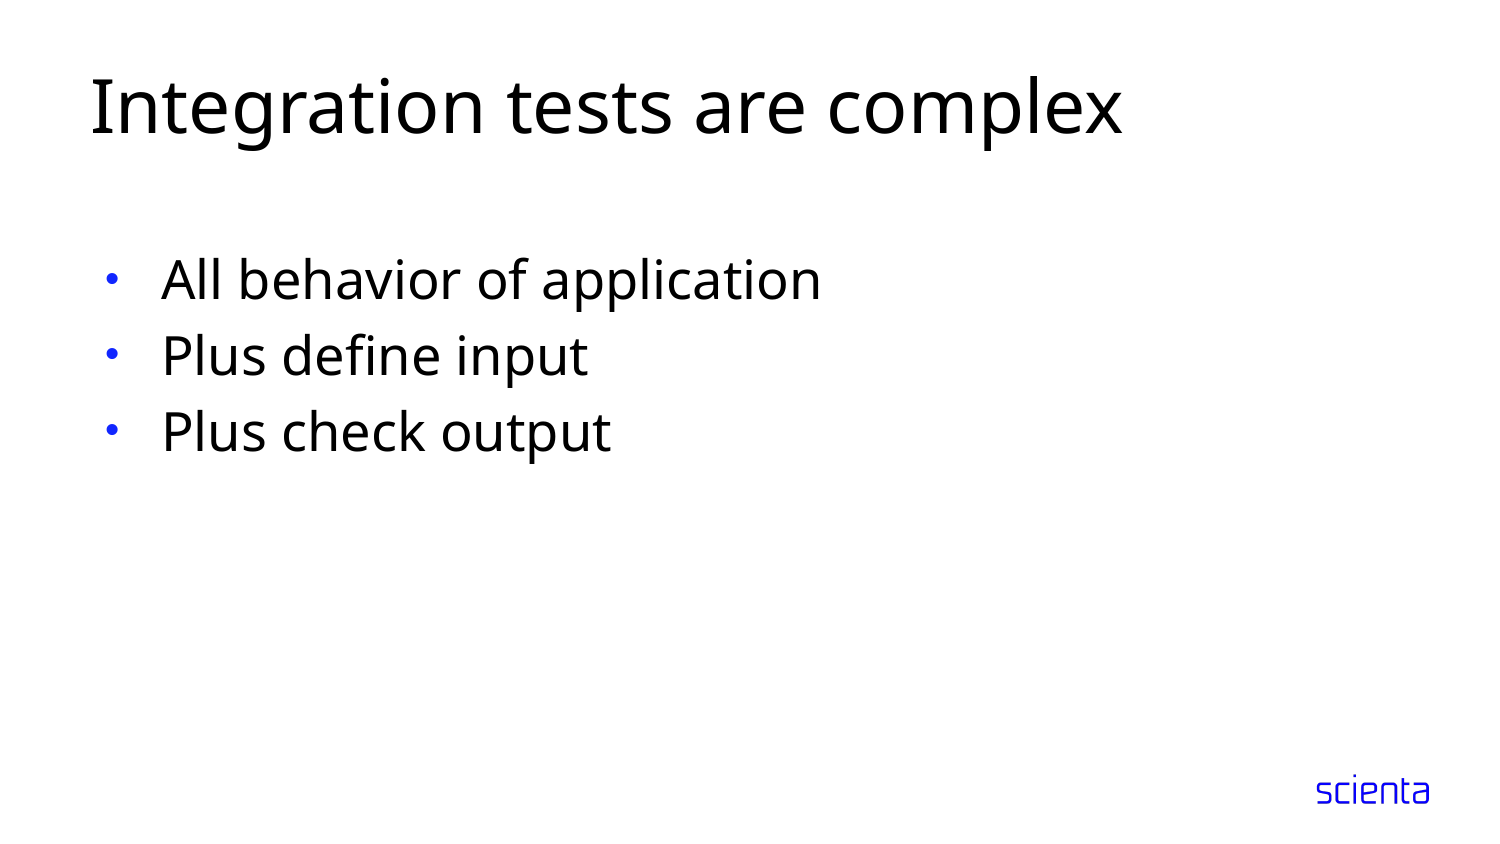

# Integration tests are complex
All behavior of application
Plus define input
Plus check output